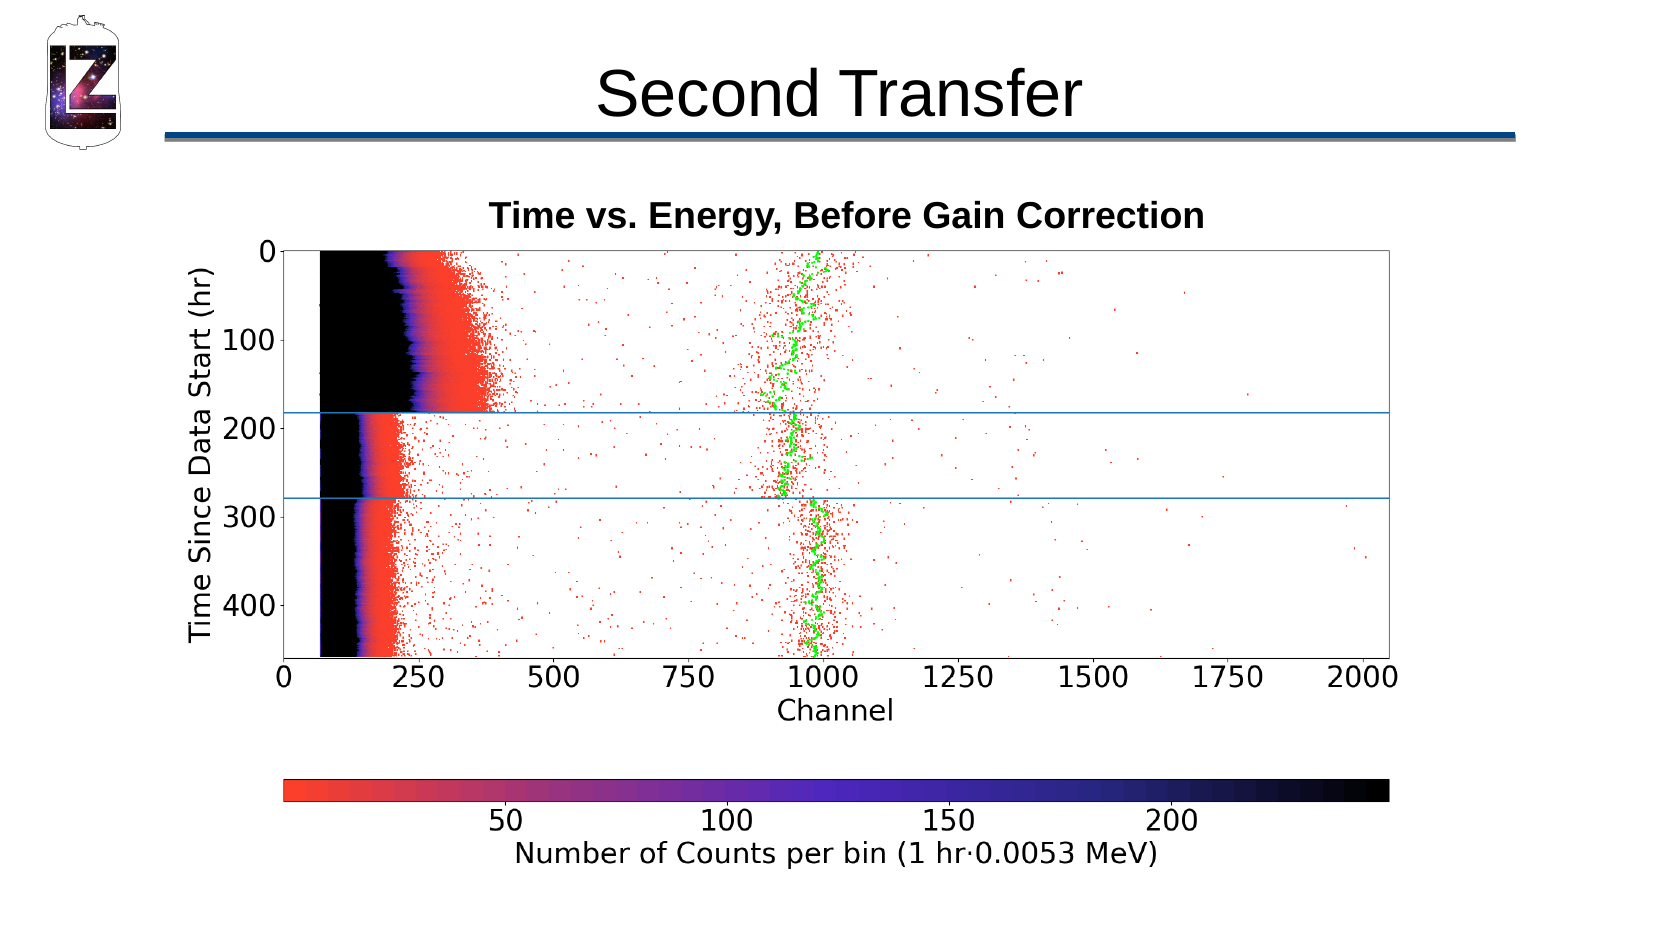

# Second Transfer
Time vs. Energy, Before Gain Correction